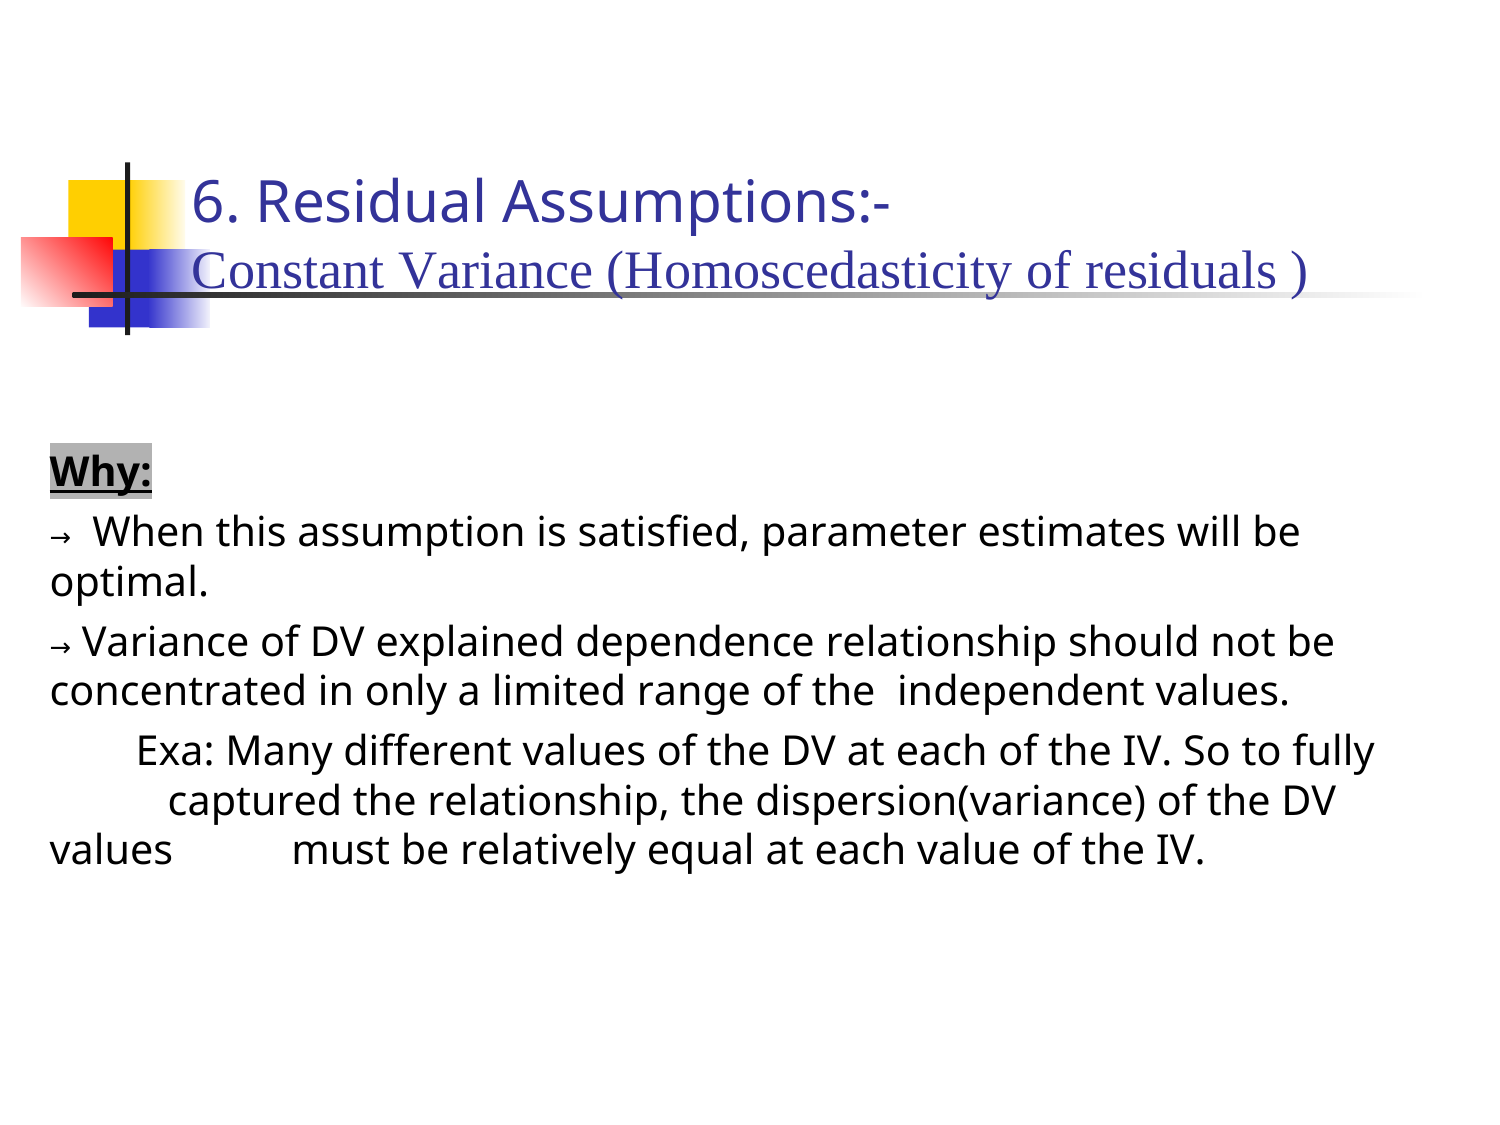

6. Residual Assumptions:-
Constant Variance (Homoscedasticity of residuals )
# Why:
→ When this assumption is satisfied, parameter estimates will be optimal.
→ Variance of DV explained dependence relationship should not be concentrated in only a limited range of the independent values.
 Exa: Many different values of the DV at each of the IV. So to fully captured the relationship, the dispersion(variance) of the DV values must be relatively equal at each value of the IV.